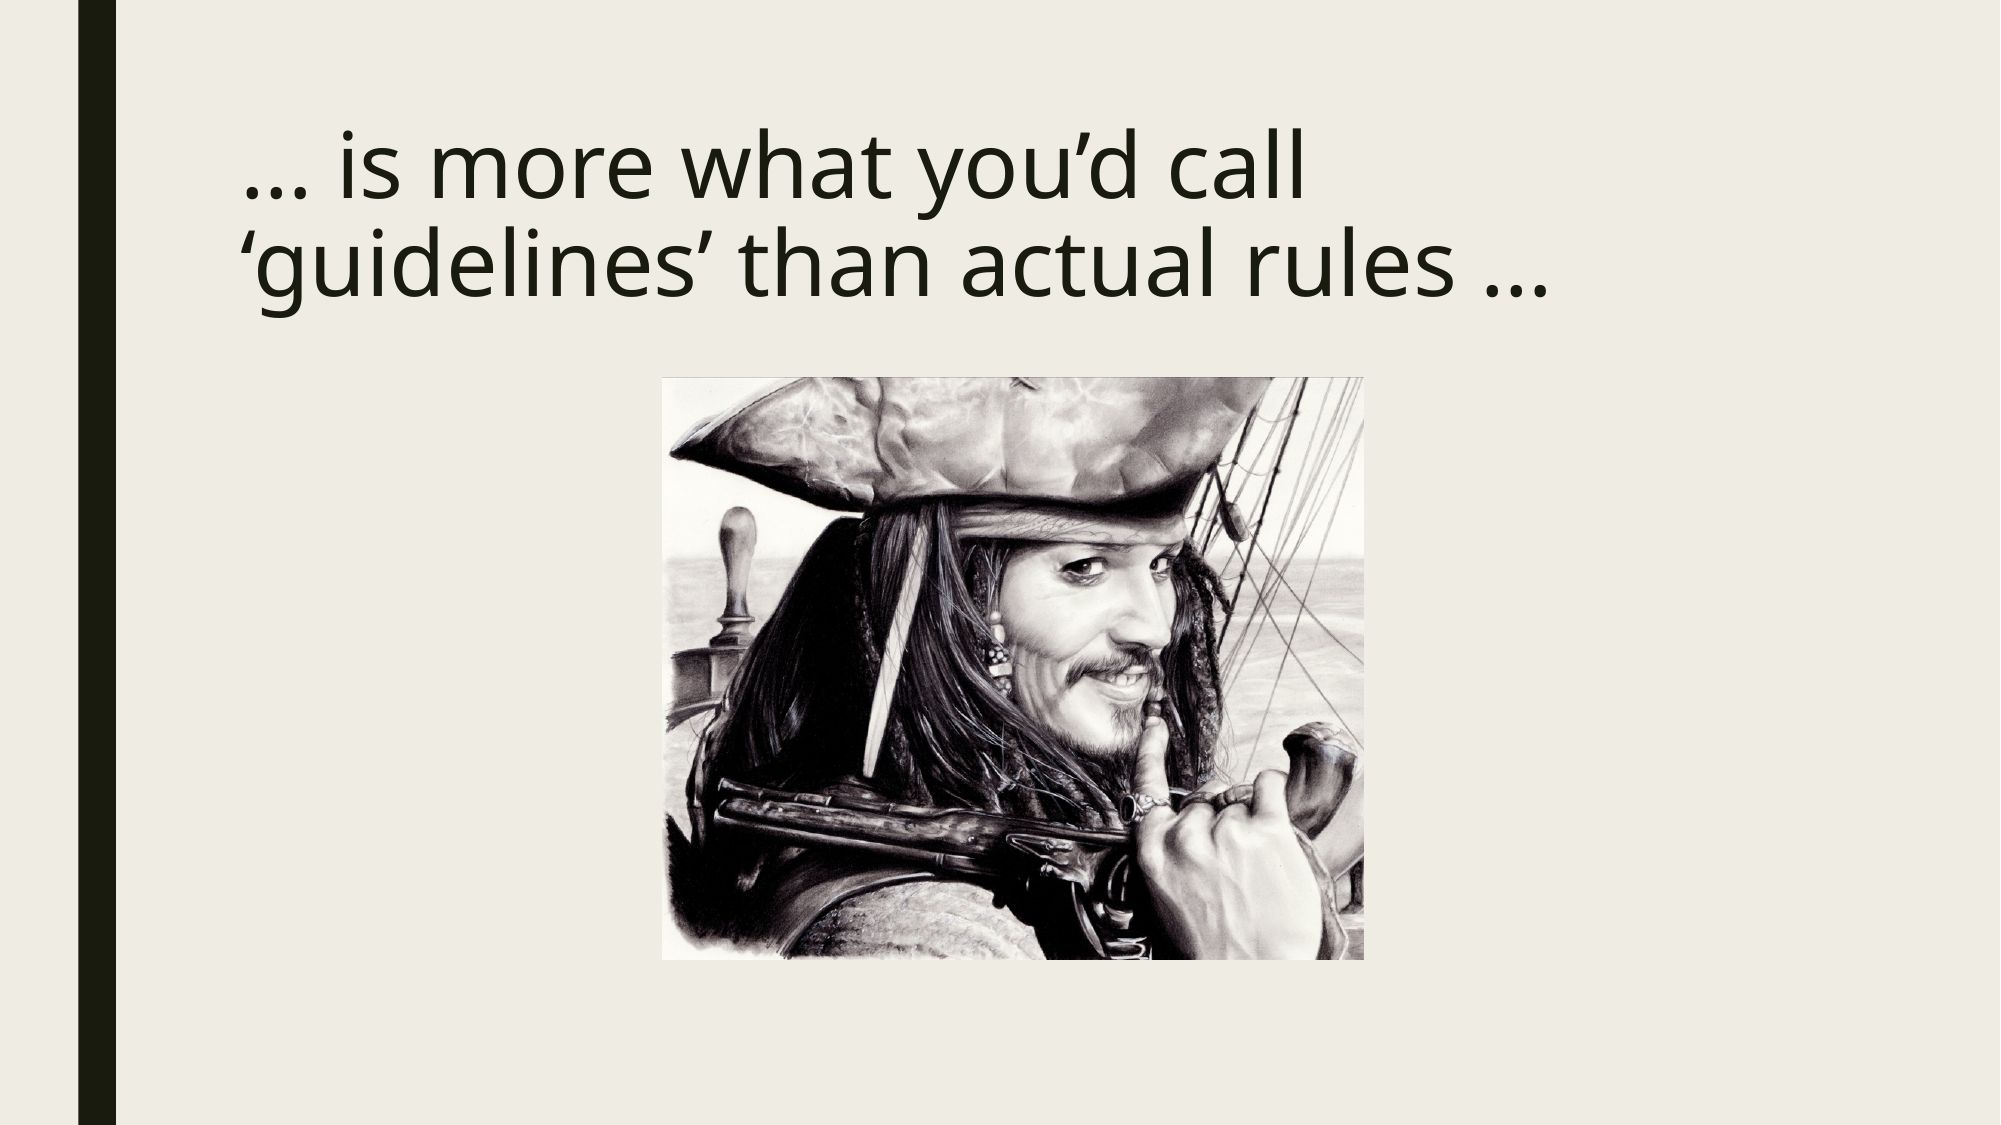

# … is more what you’d call ‘guidelines’ than actual rules …